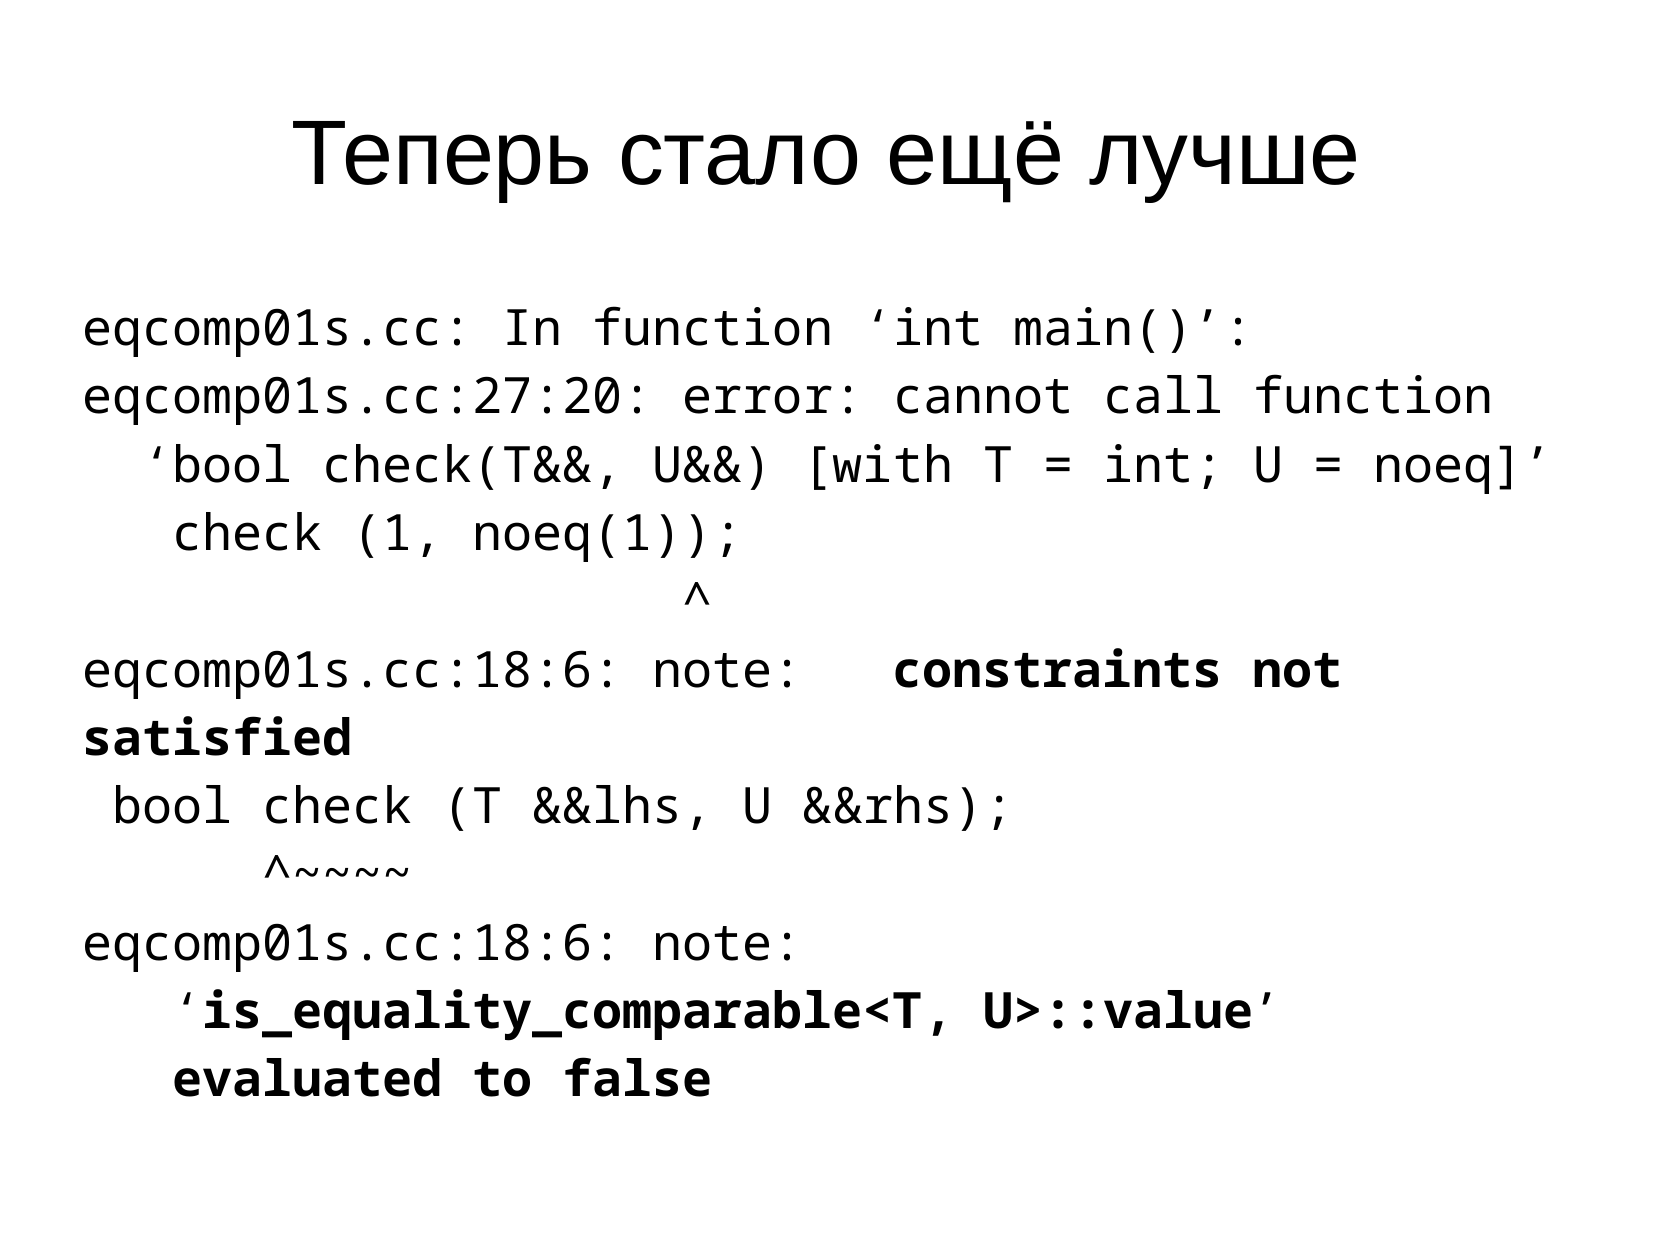

# Теперь стало ещё лучше
eqcomp01s.cc: In function ‘int main()’:
eqcomp01s.cc:27:20: error: cannot call function
 ‘bool check(T&&, U&&) [with T = int; U = noeq]’
 check (1, noeq(1));
 ^
eqcomp01s.cc:18:6: note: constraints not satisfied
 bool check (T &&lhs, U &&rhs);
 ^~~~~
eqcomp01s.cc:18:6: note:
 ‘is_equality_comparable<T, U>::value’
 evaluated to false